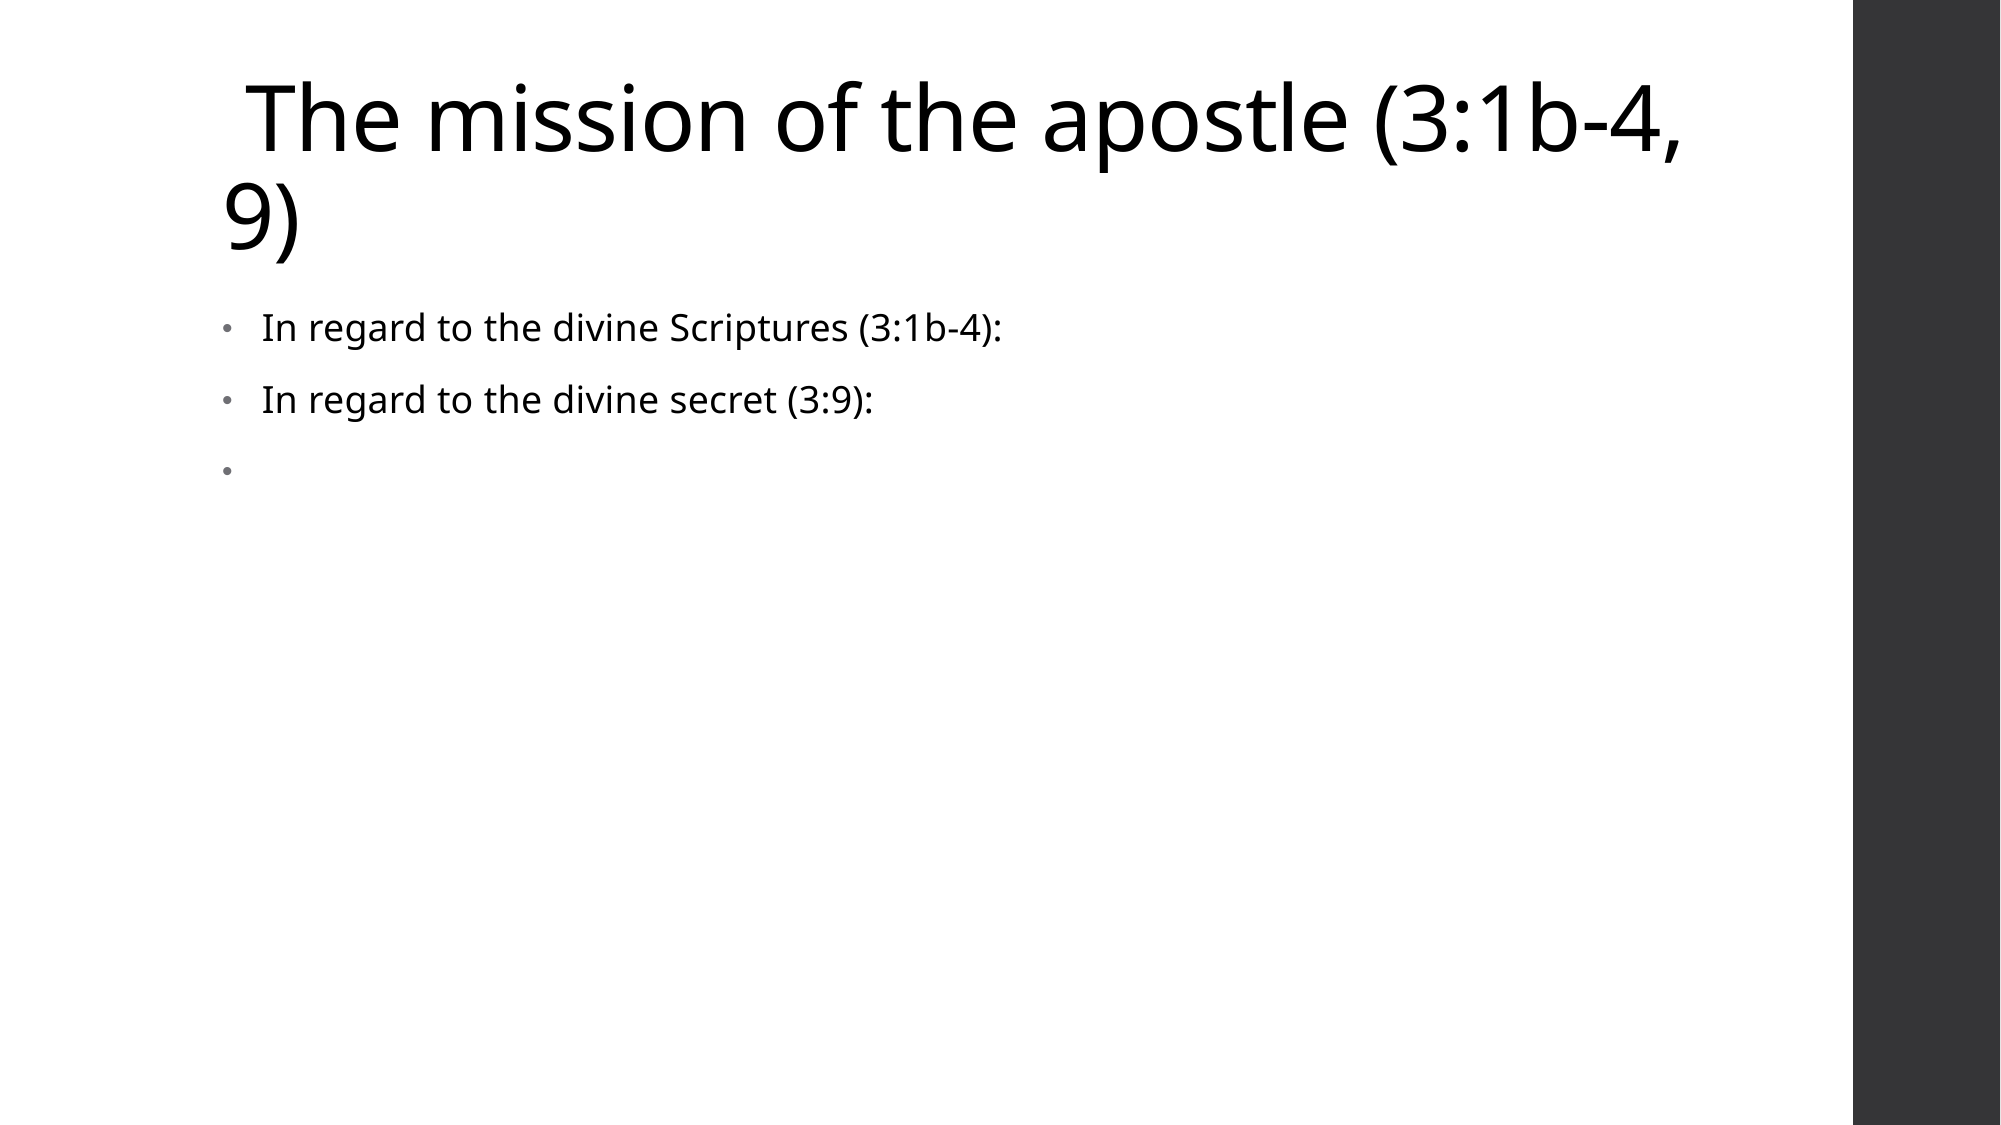

# The mission of the apostle (3:1b-4, 9)
 In regard to the divine Scriptures (3:1b-4):
 In regard to the divine secret (3:9):